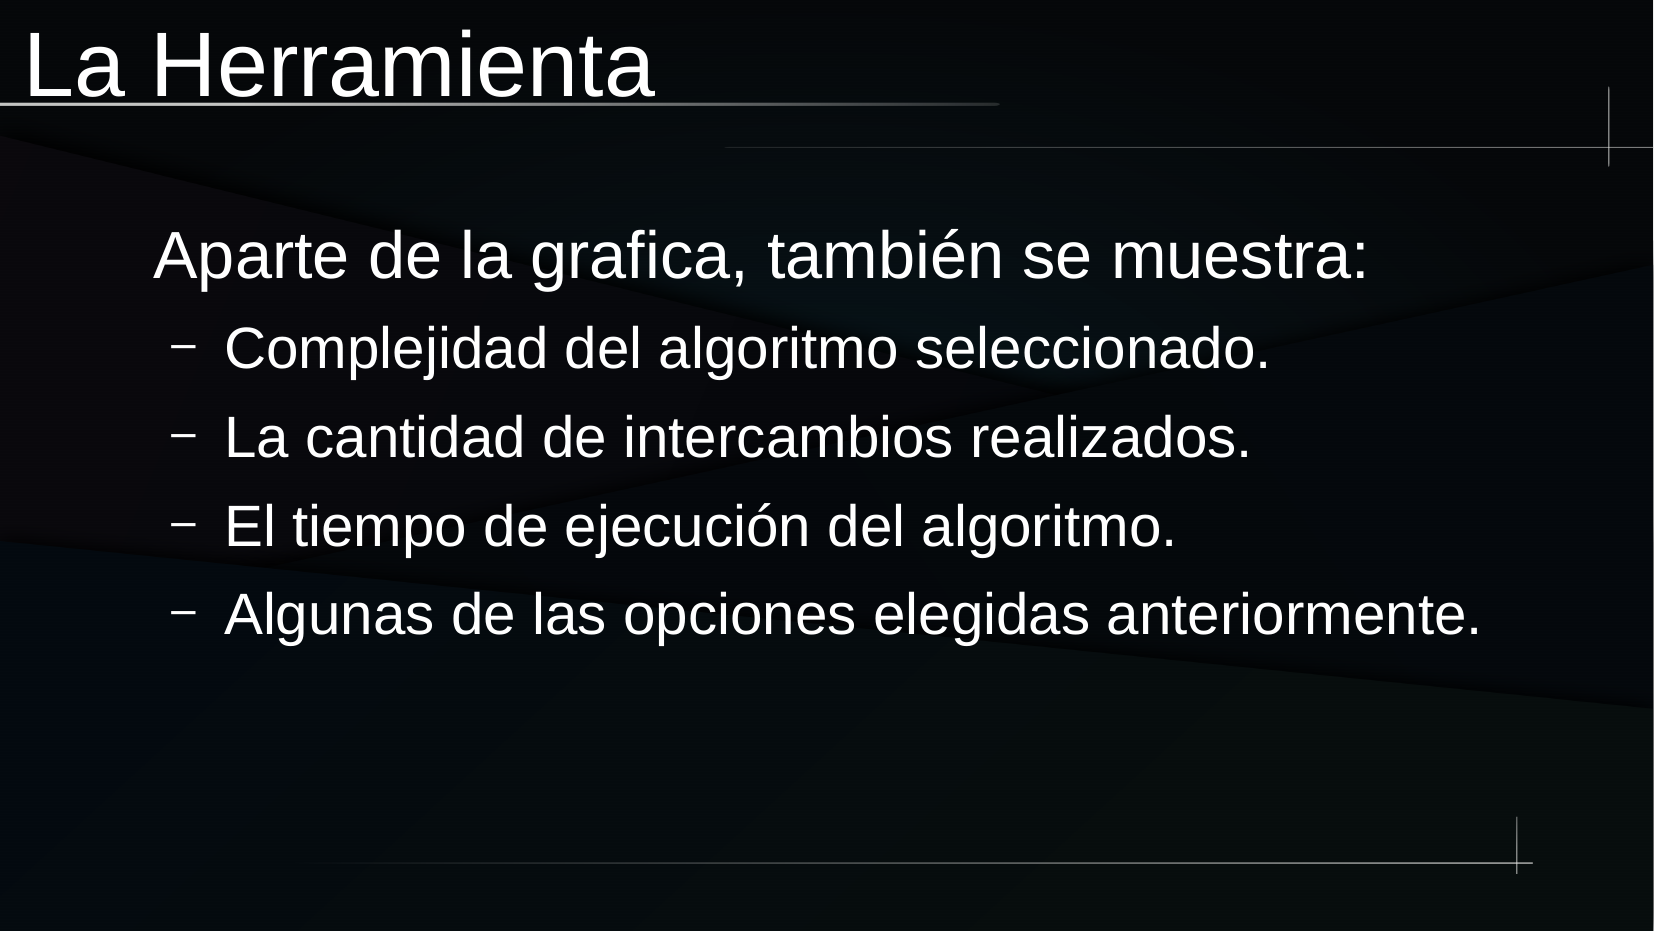

# La Herramienta
Aparte de la grafica, también se muestra:
Complejidad del algoritmo seleccionado.
La cantidad de intercambios realizados.
El tiempo de ejecución del algoritmo.
Algunas de las opciones elegidas anteriormente.